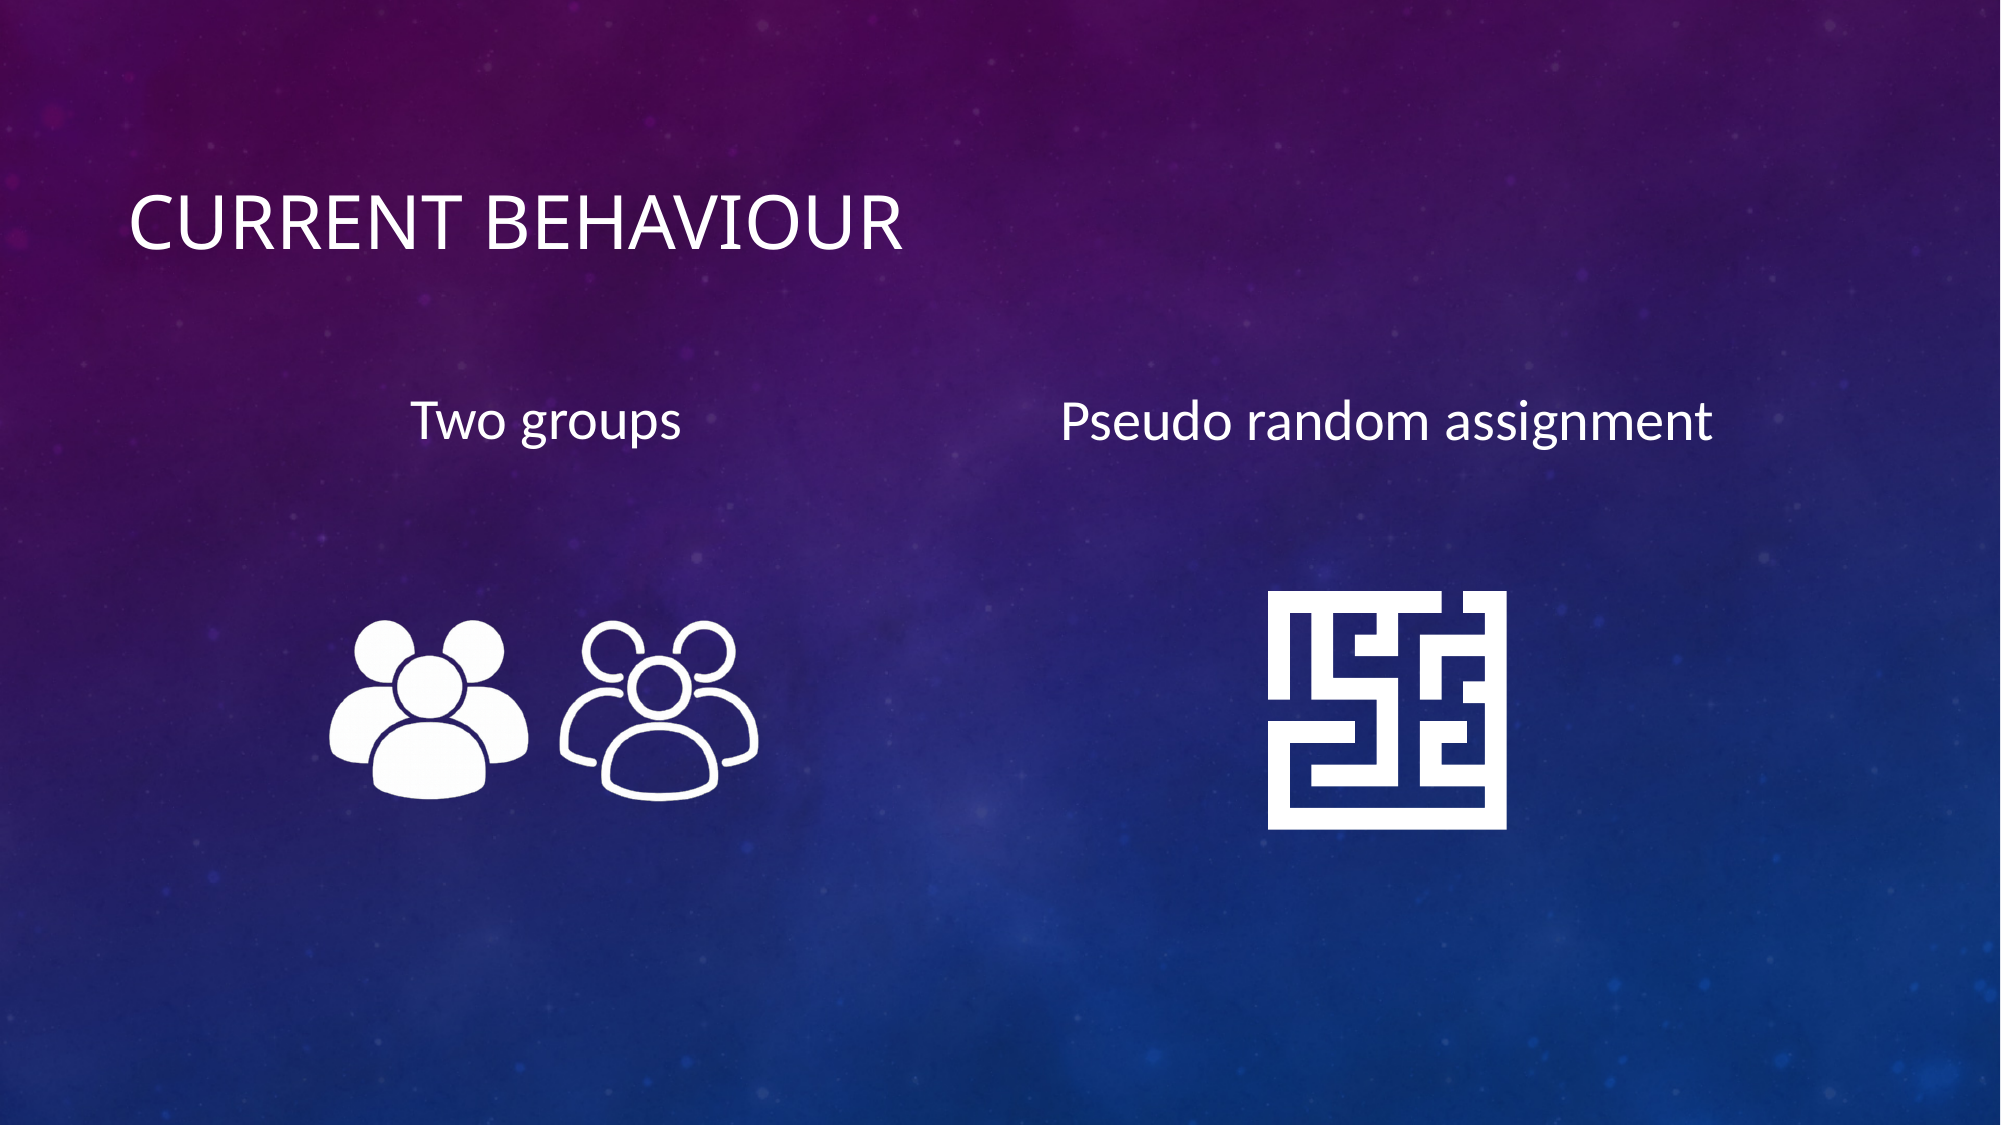

# Current behaviour
Two groups
Pseudo random assignment